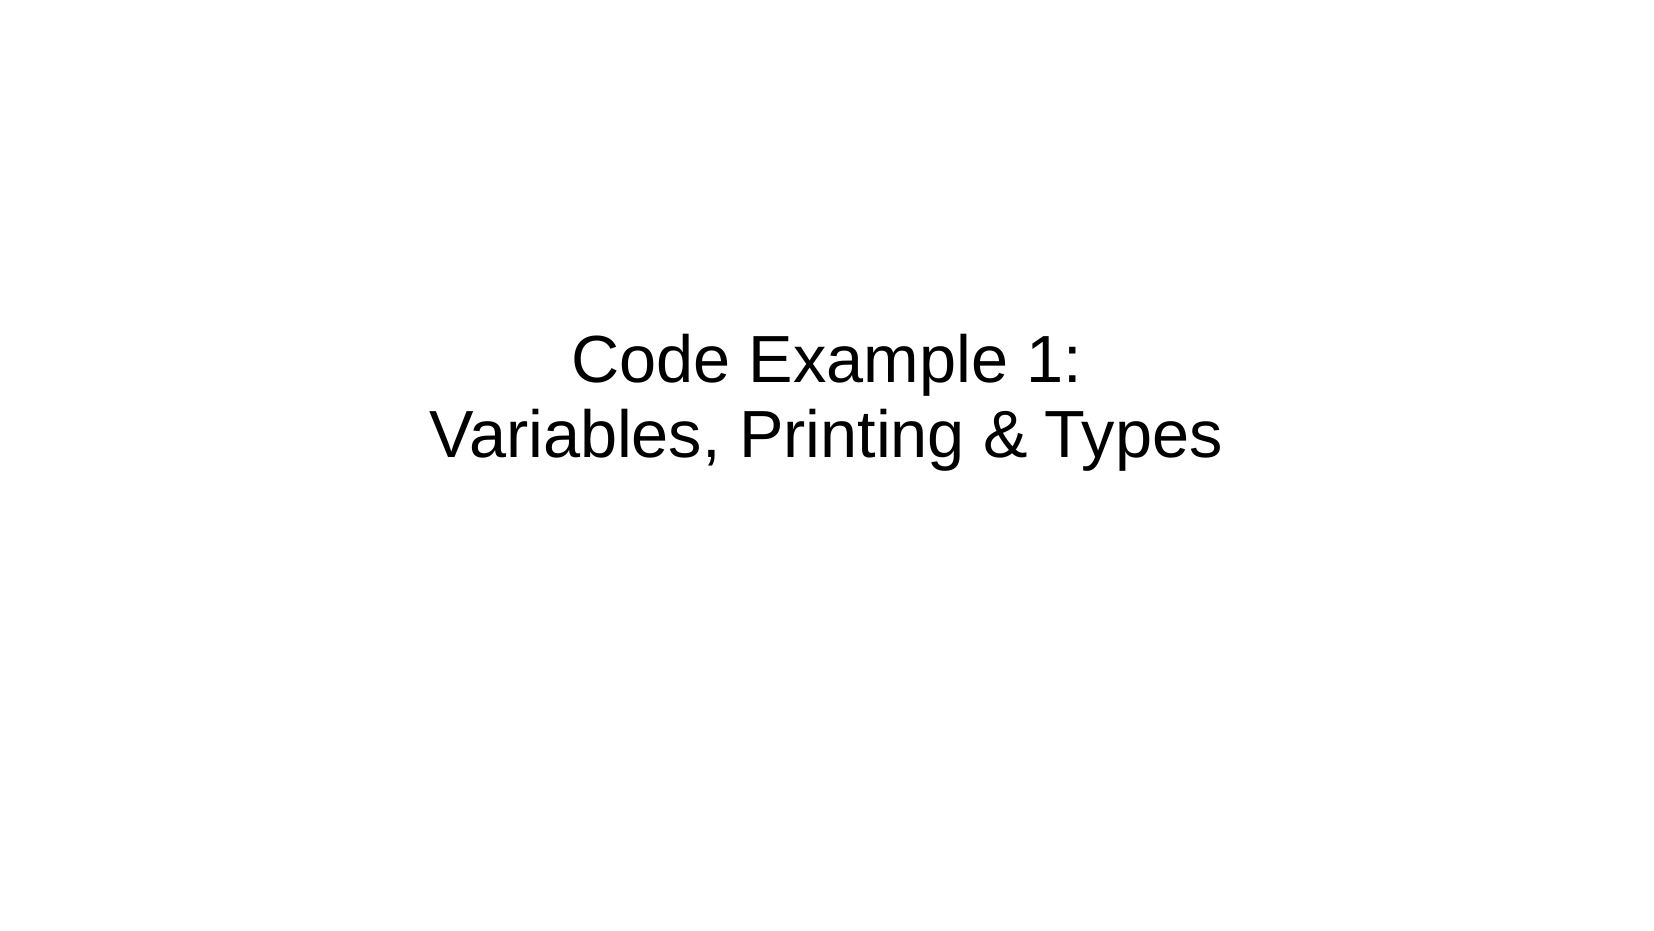

# Code Example 1:
Variables, Printing & Types